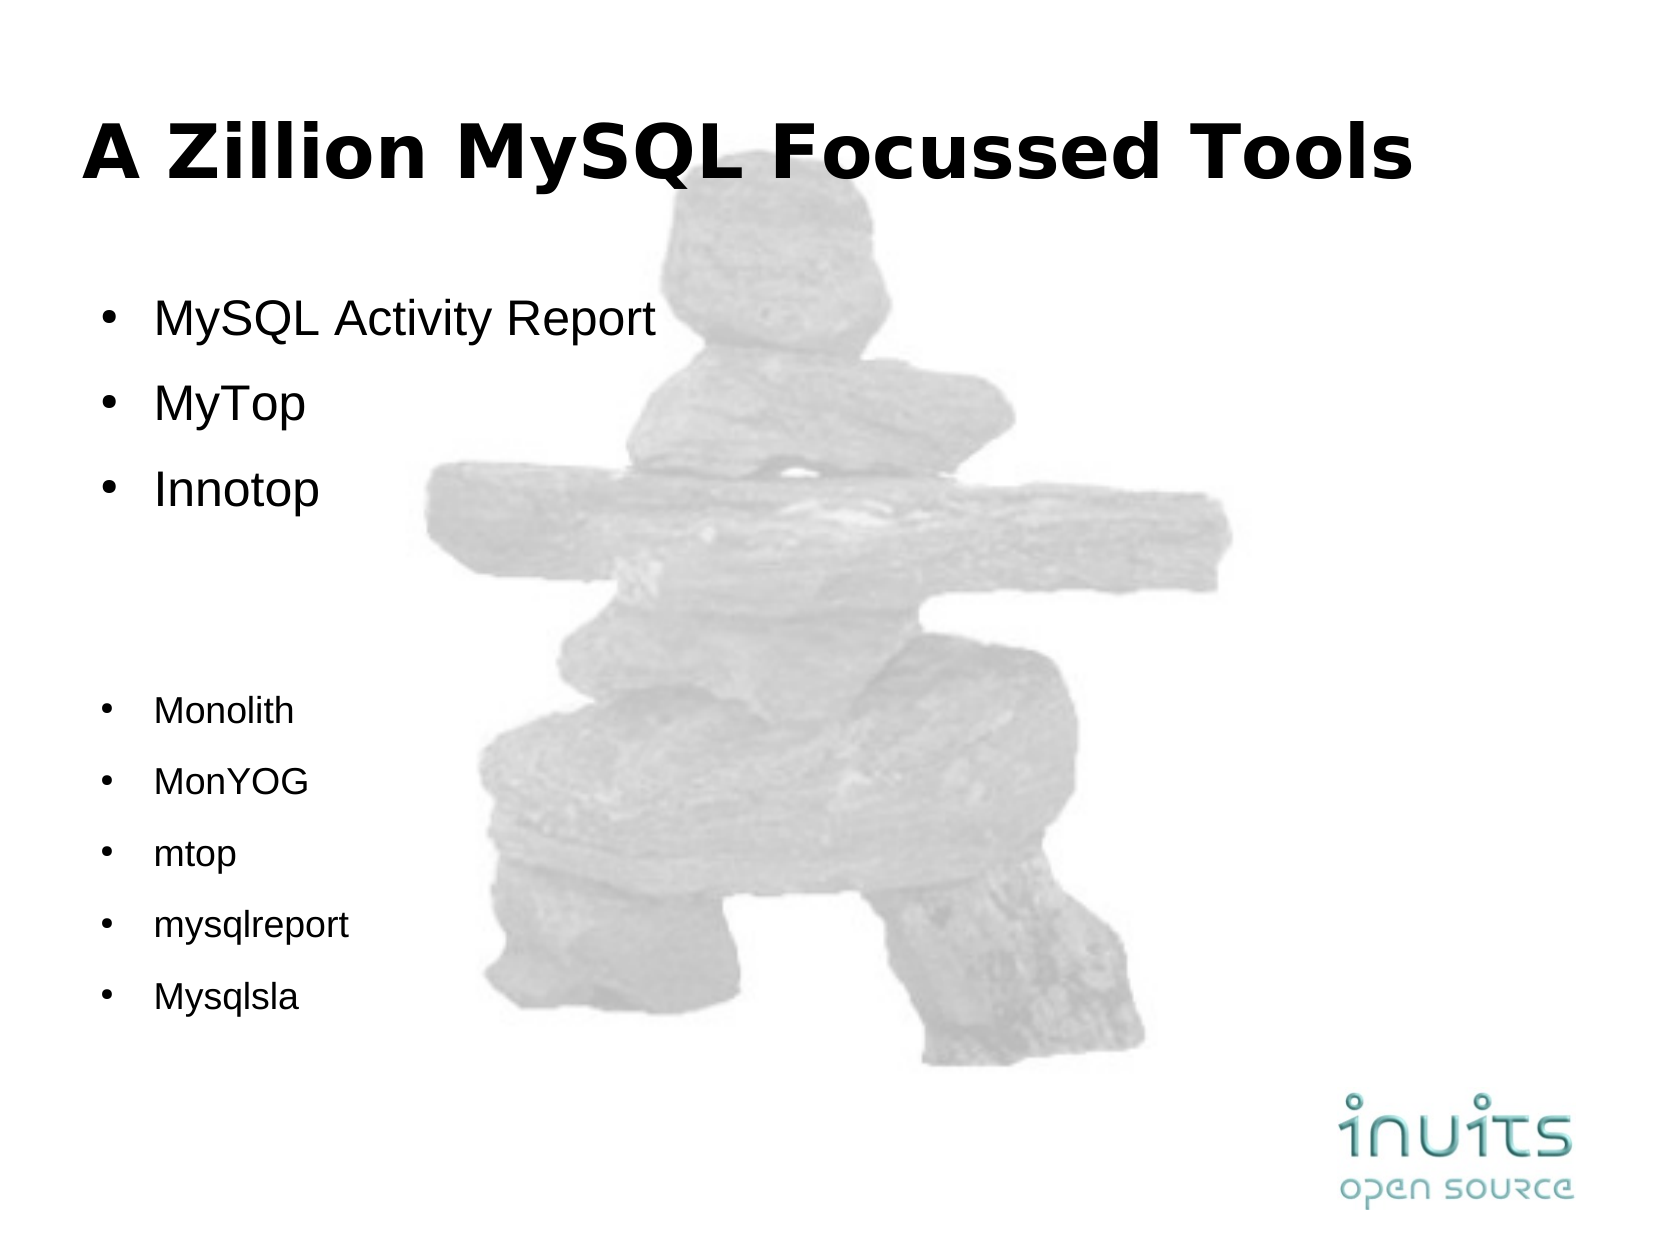

# A Zillion MySQL Focussed Tools
MySQL Activity Report
MyTop
Innotop
Monolith
MonYOG
mtop
mysqlreport
Mysqlsla
16